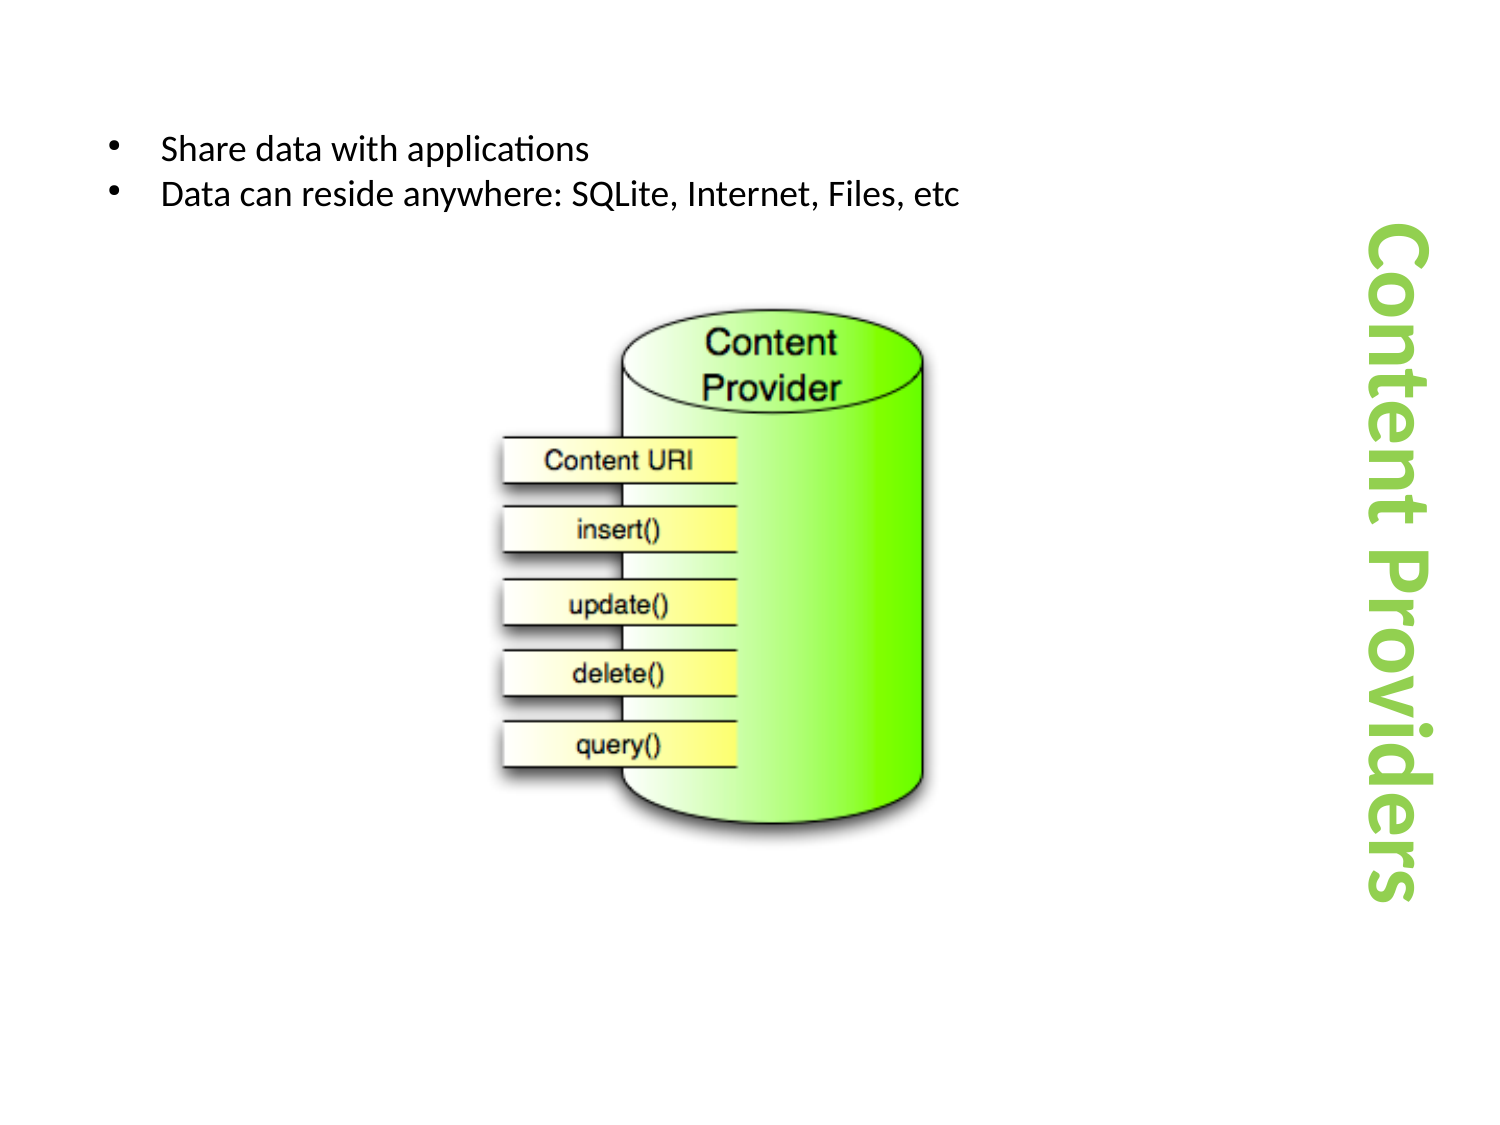

Applications
Content Providers
Contacts
Music
Videos
Pictures
…
Share data with applications
Data can reside anywhere: SQLite, Internet, Files, etc
# Content Providers